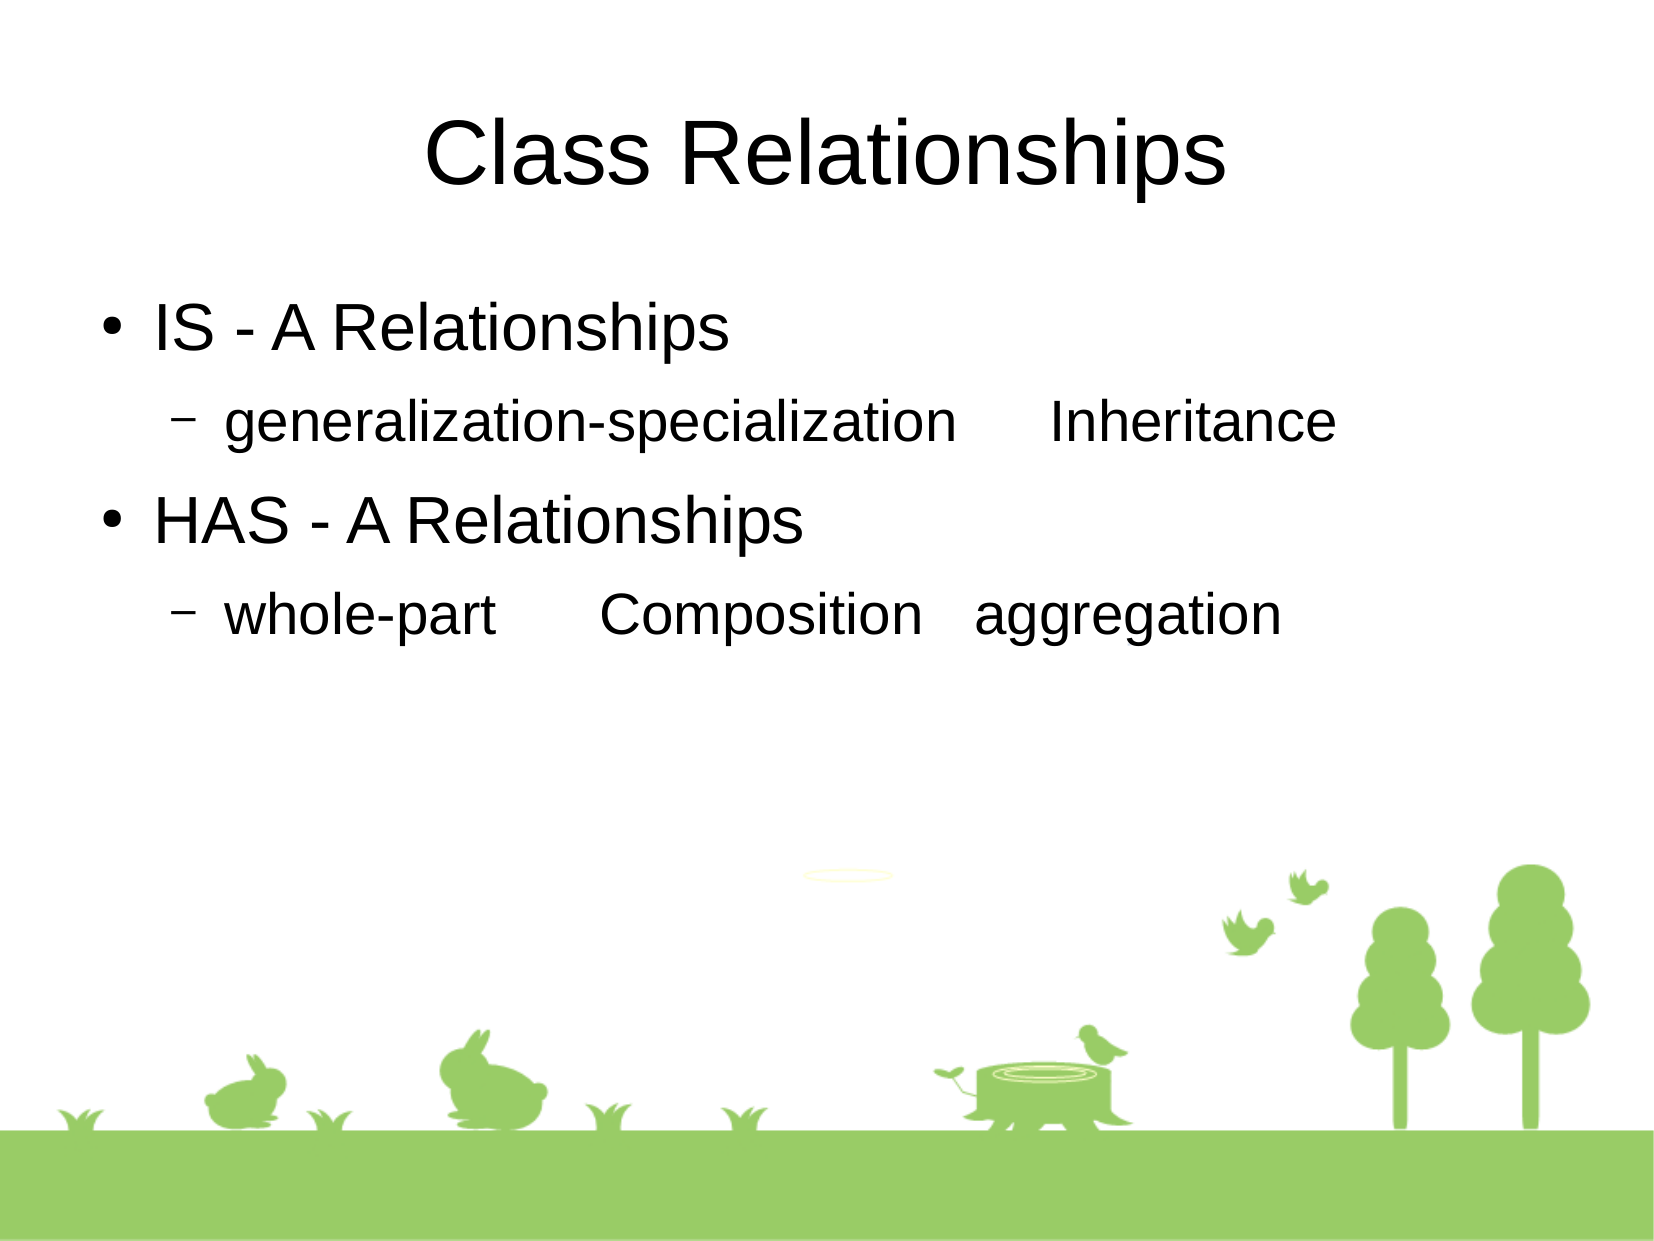

# Class Relationships
IS - A Relationships
generalization-specialization		Inheritance
HAS - A Relationships
whole-part		Composition	aggregation